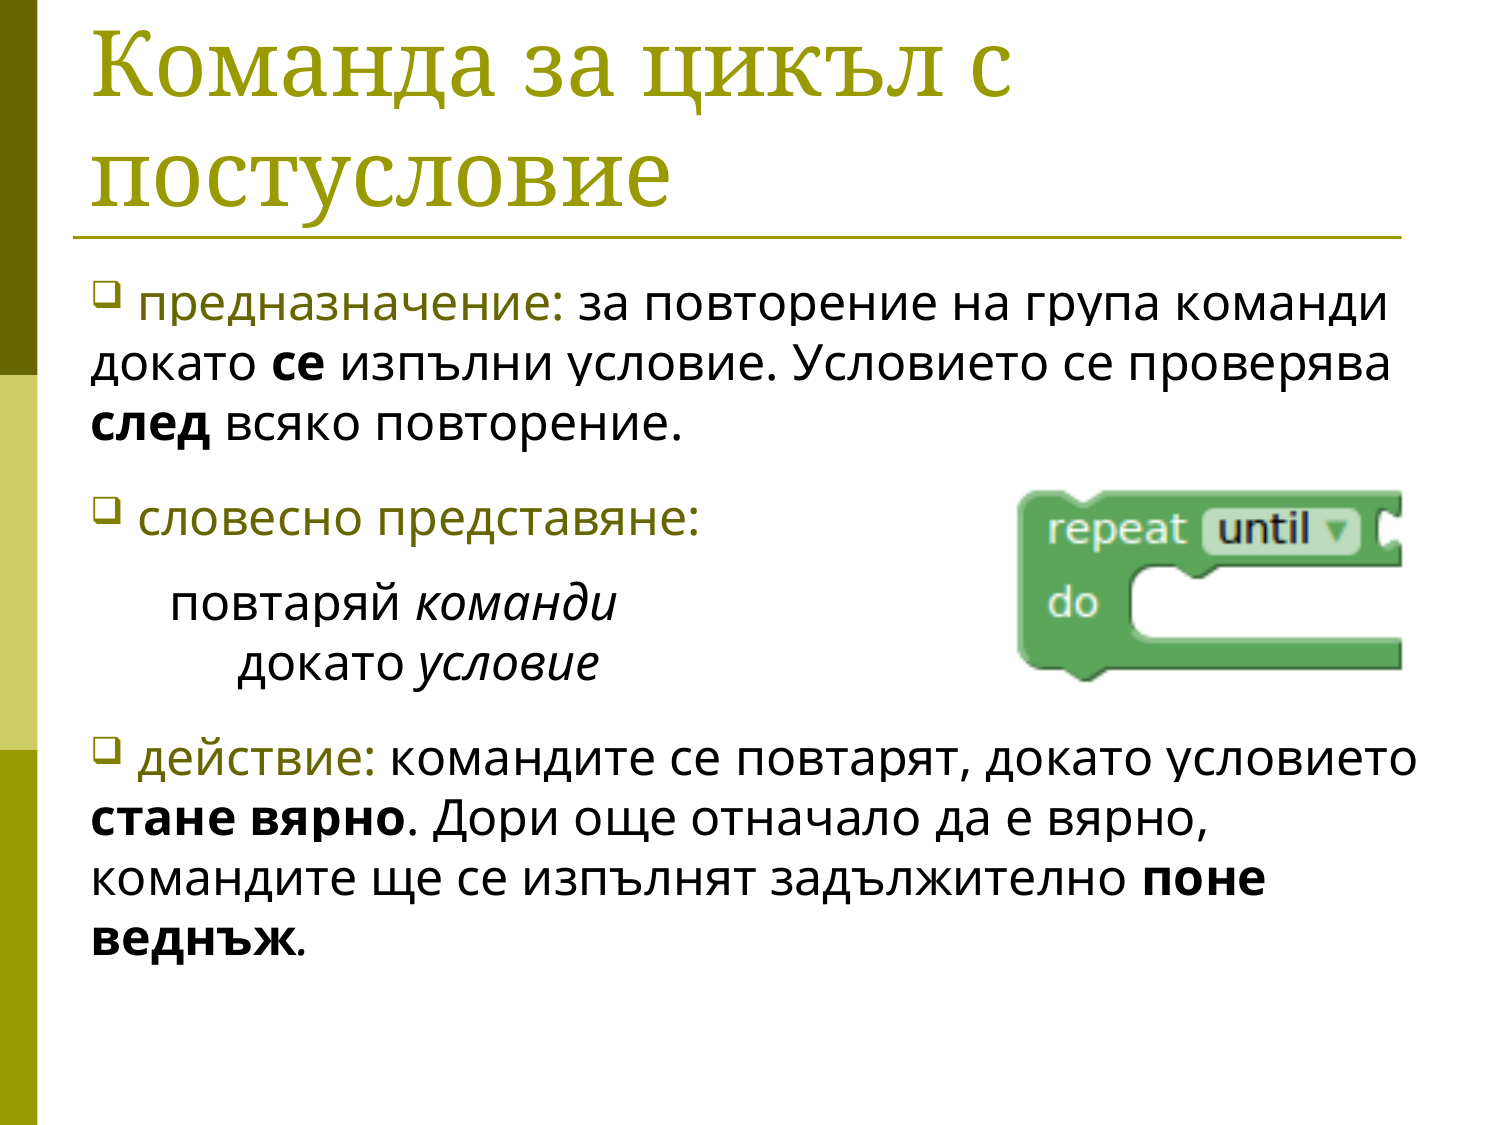

Команда за цикъл с постусловие
# предназначение: за повторение на група команди докато се изпълни условие. Условието се проверява след всяко повторение.
 словесно представяне:
	 повтаряй команди
		докато условие
 действие: командите се повтарят, докато условието стане вярно. Дори още отначало да е вярно, командите ще се изпълнят задължително поне веднъж.